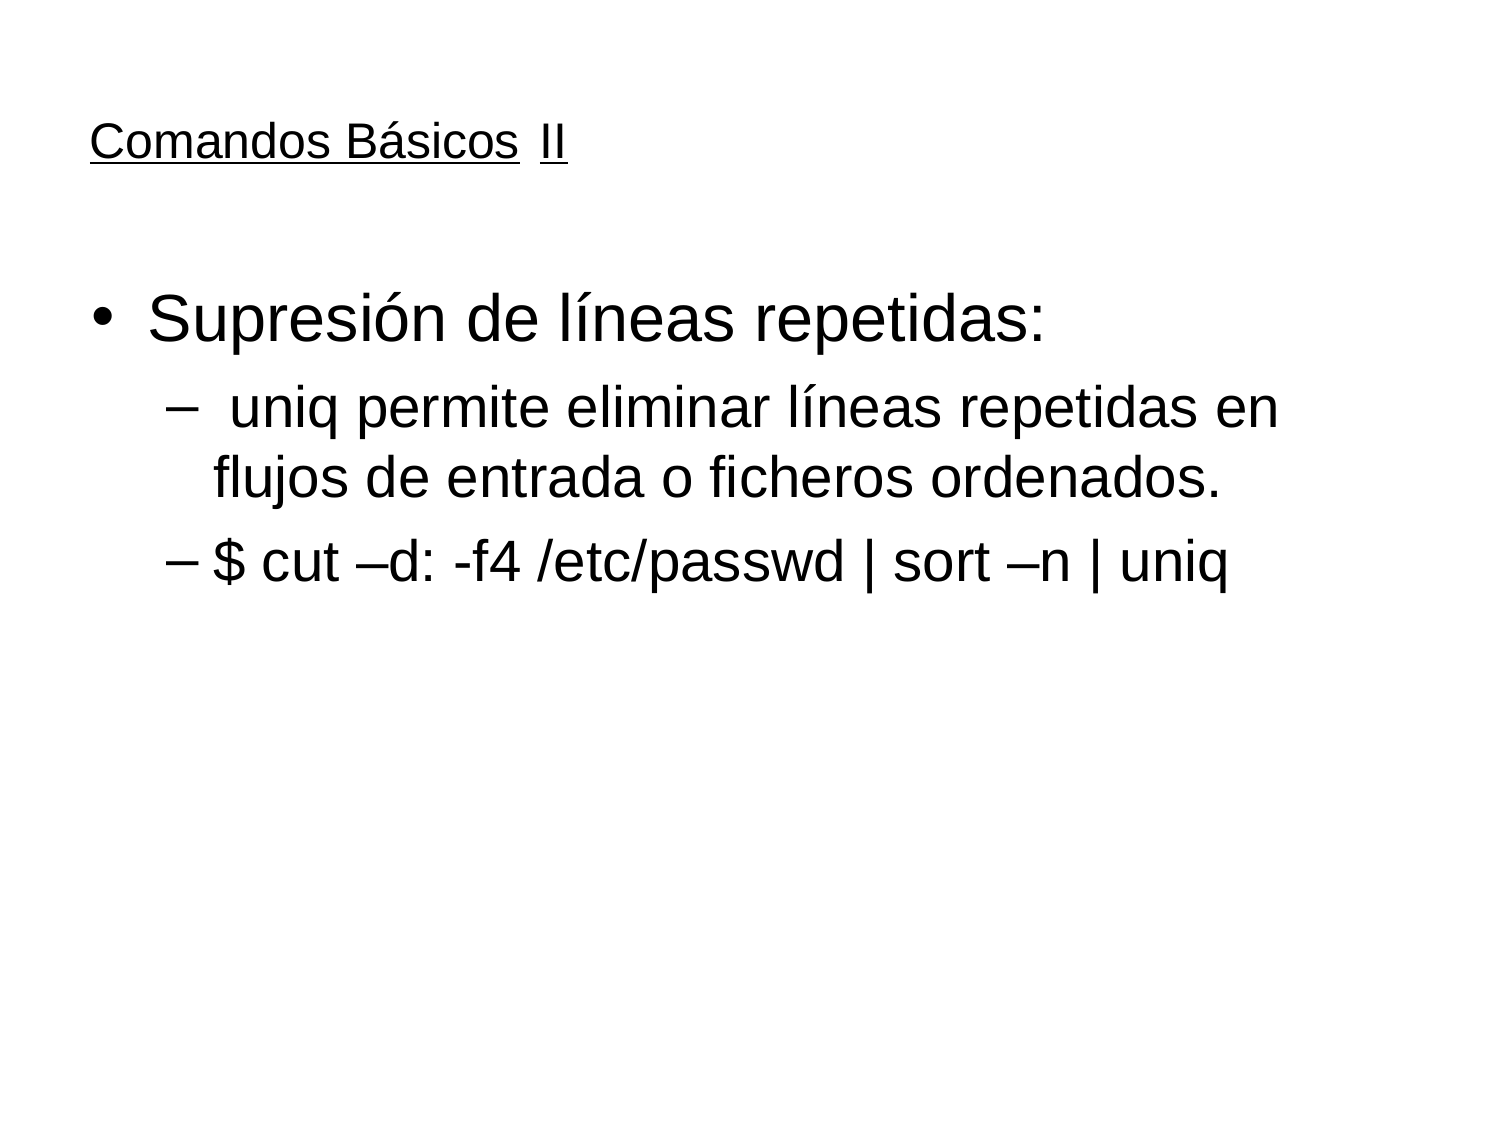

# Comandos Básicos	II
Supresión de líneas repetidas:
 uniq permite eliminar líneas repetidas en flujos de entrada o ficheros ordenados.
$ cut –d: -f4 /etc/passwd | sort –n | uniq